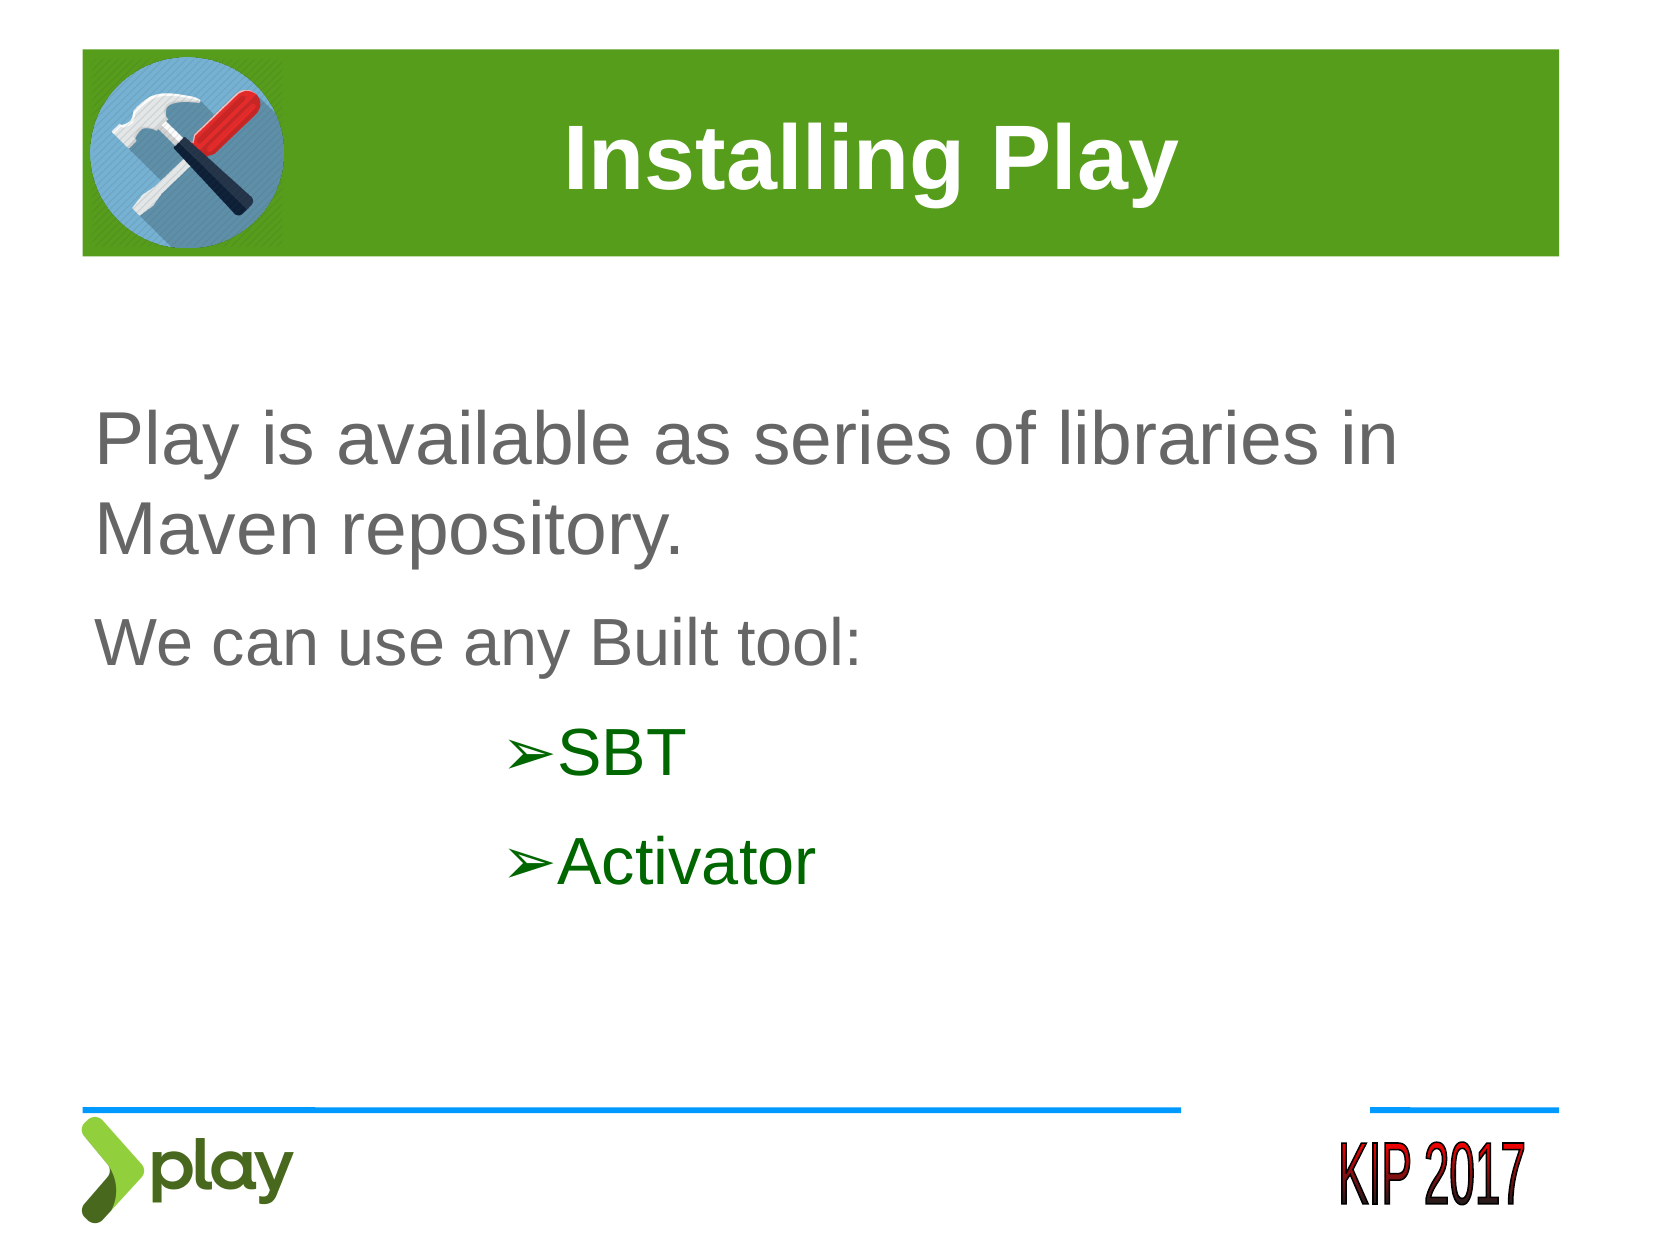

# Installing Play
Play is available as series of libraries in Maven repository.
We can use any Built tool:
 ➢SBT
 ➢Activator